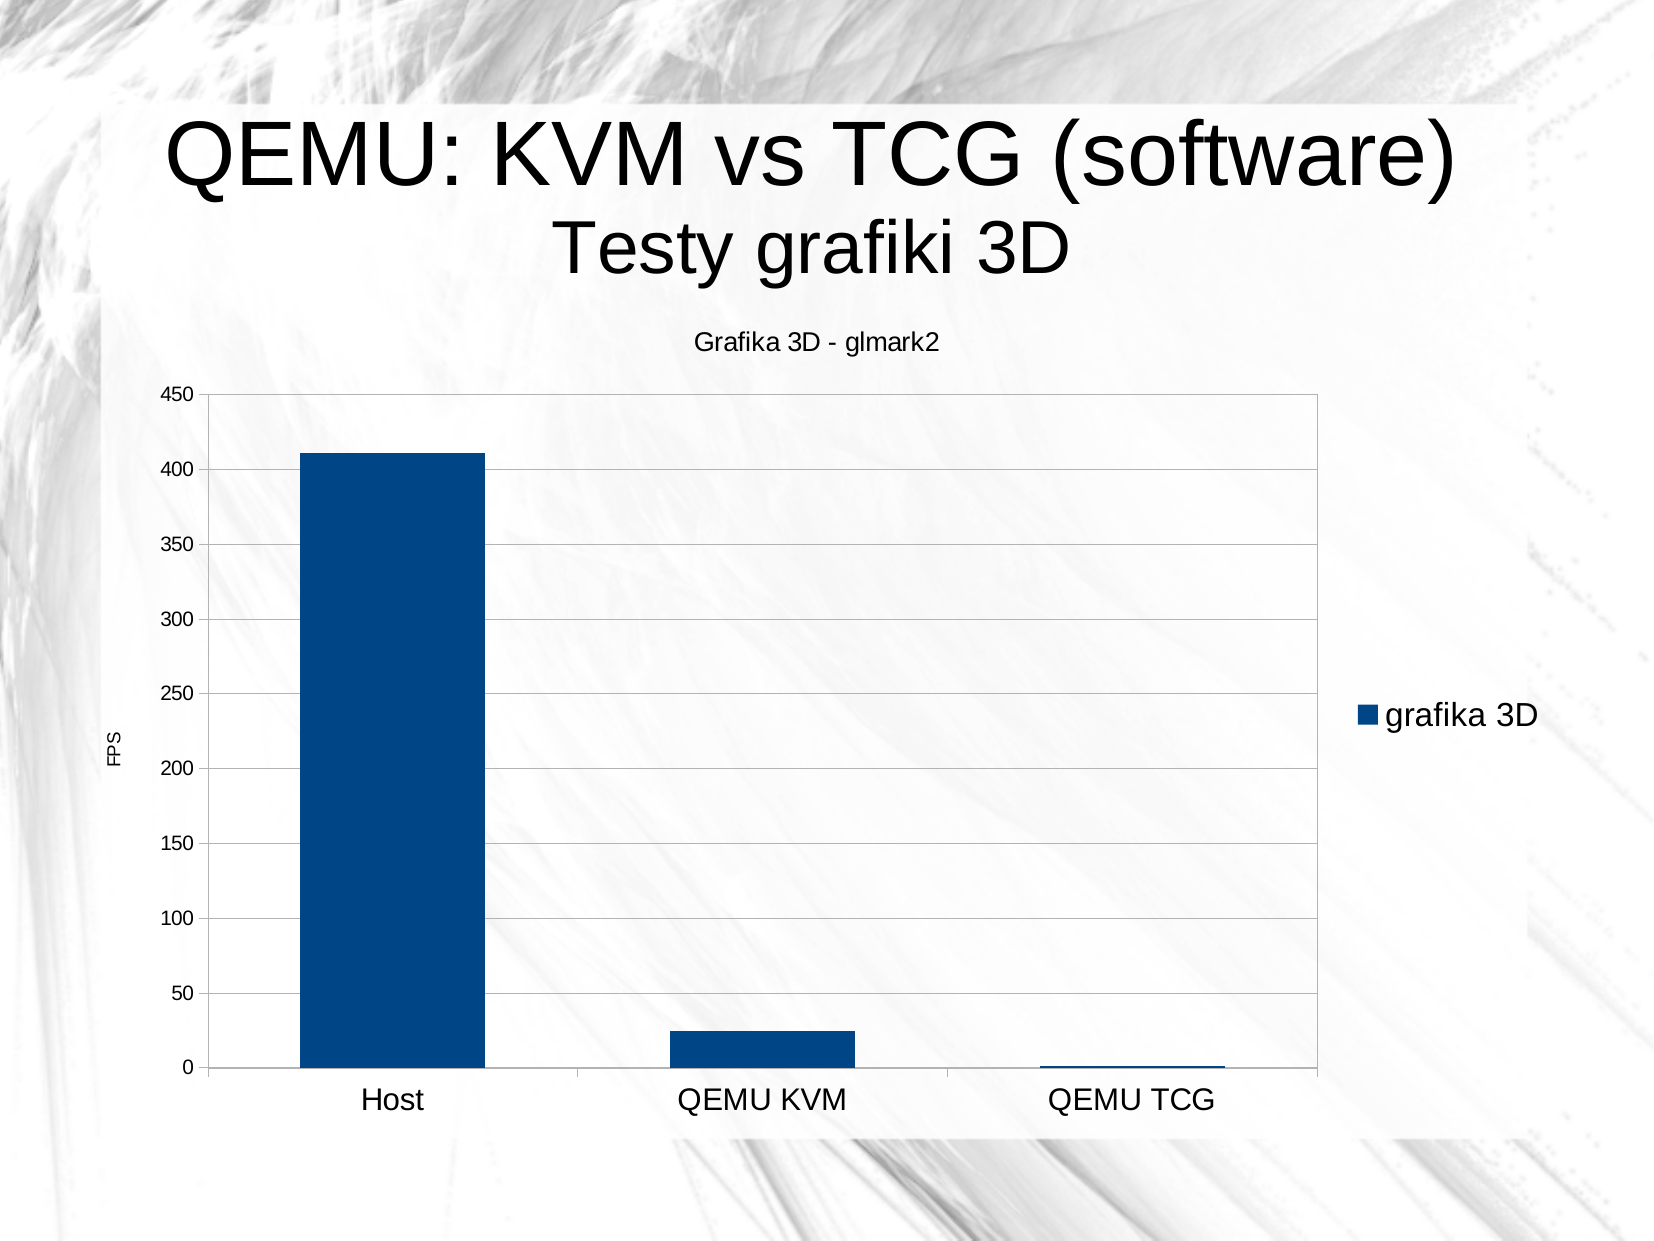

# QEMU: KVM vs TCG (software) Testy grafiki 3D
### Chart: Grafika 3D - glmark2
| Category | grafika 3D |
|---|---|
| Host | 411.0 |
| QEMU KVM | 25.0 |
| QEMU TCG | 1.0 |